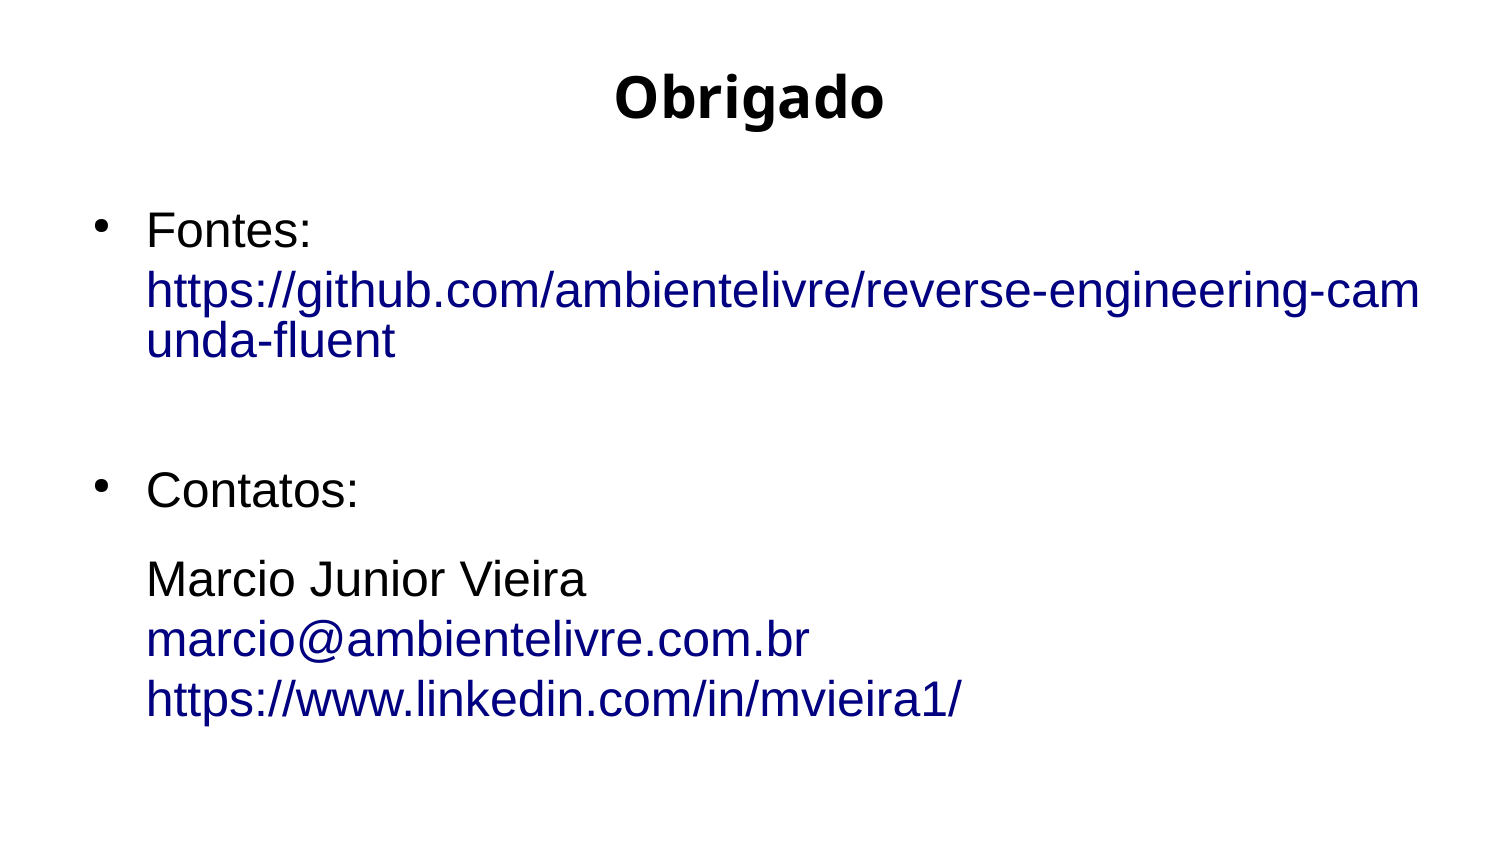

Obrigado
# Fontes: https://github.com/ambientelivre/reverse-engineering-camunda-fluent
Contatos:
Marcio Junior Vieira
marcio@ambientelivre.com.br
https://www.linkedin.com/in/mvieira1/